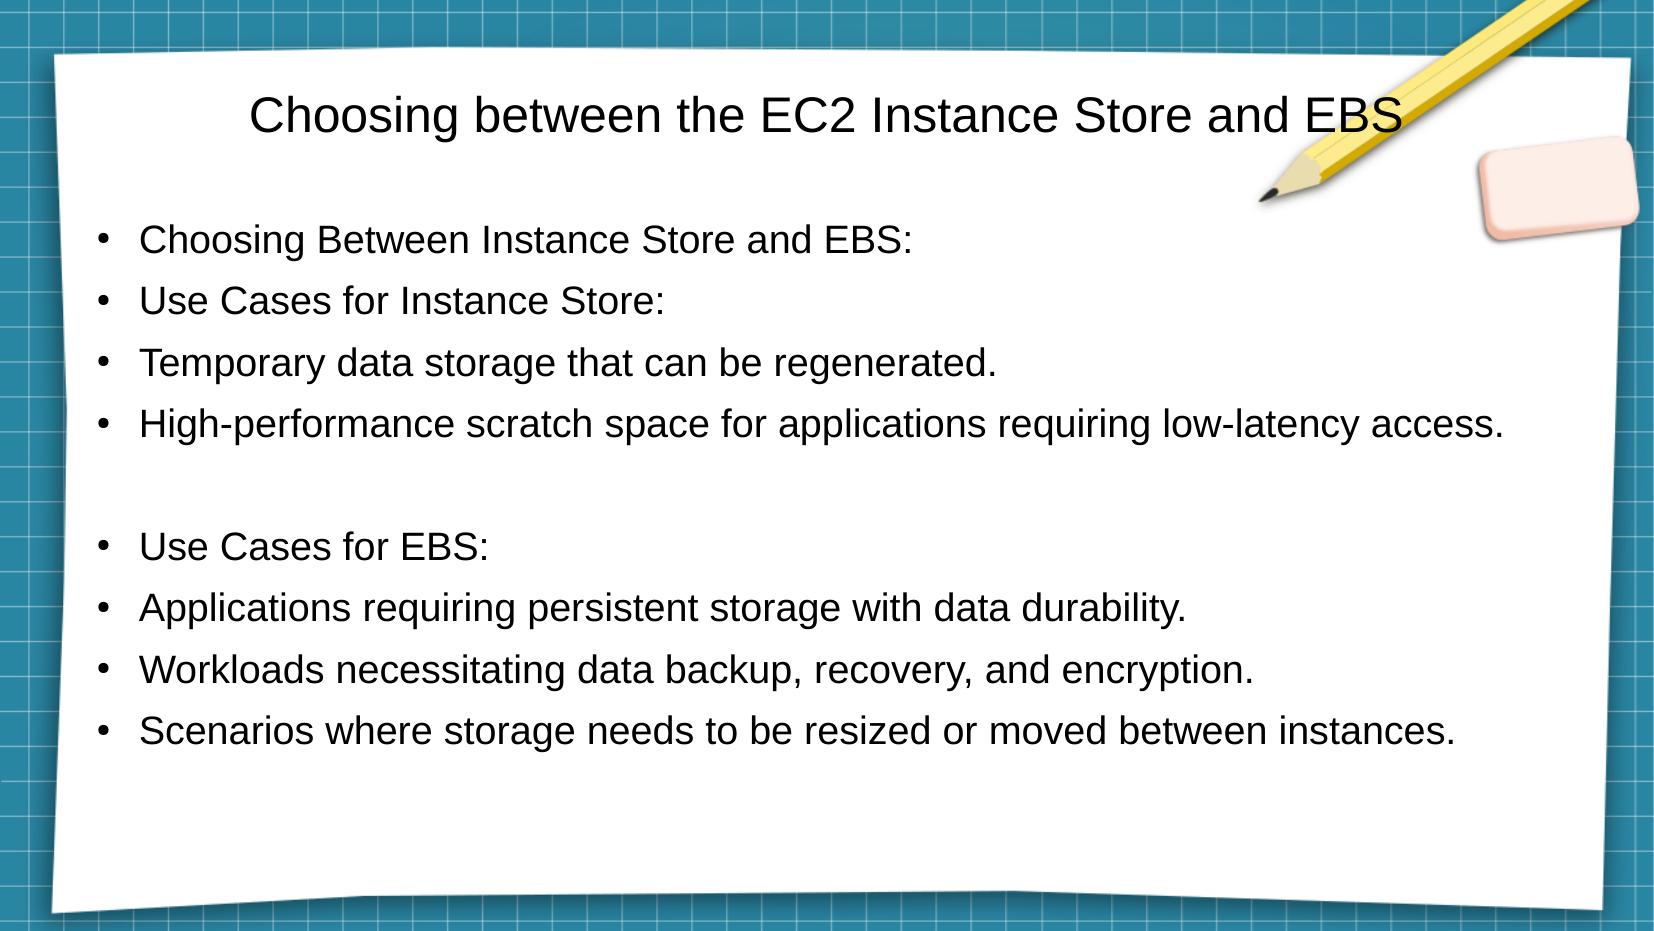

# Choosing between the EC2 Instance Store and EBS
Choosing Between Instance Store and EBS:
Use Cases for Instance Store:
Temporary data storage that can be regenerated.
High-performance scratch space for applications requiring low-latency access.
Use Cases for EBS:
Applications requiring persistent storage with data durability.
Workloads necessitating data backup, recovery, and encryption.
Scenarios where storage needs to be resized or moved between instances.